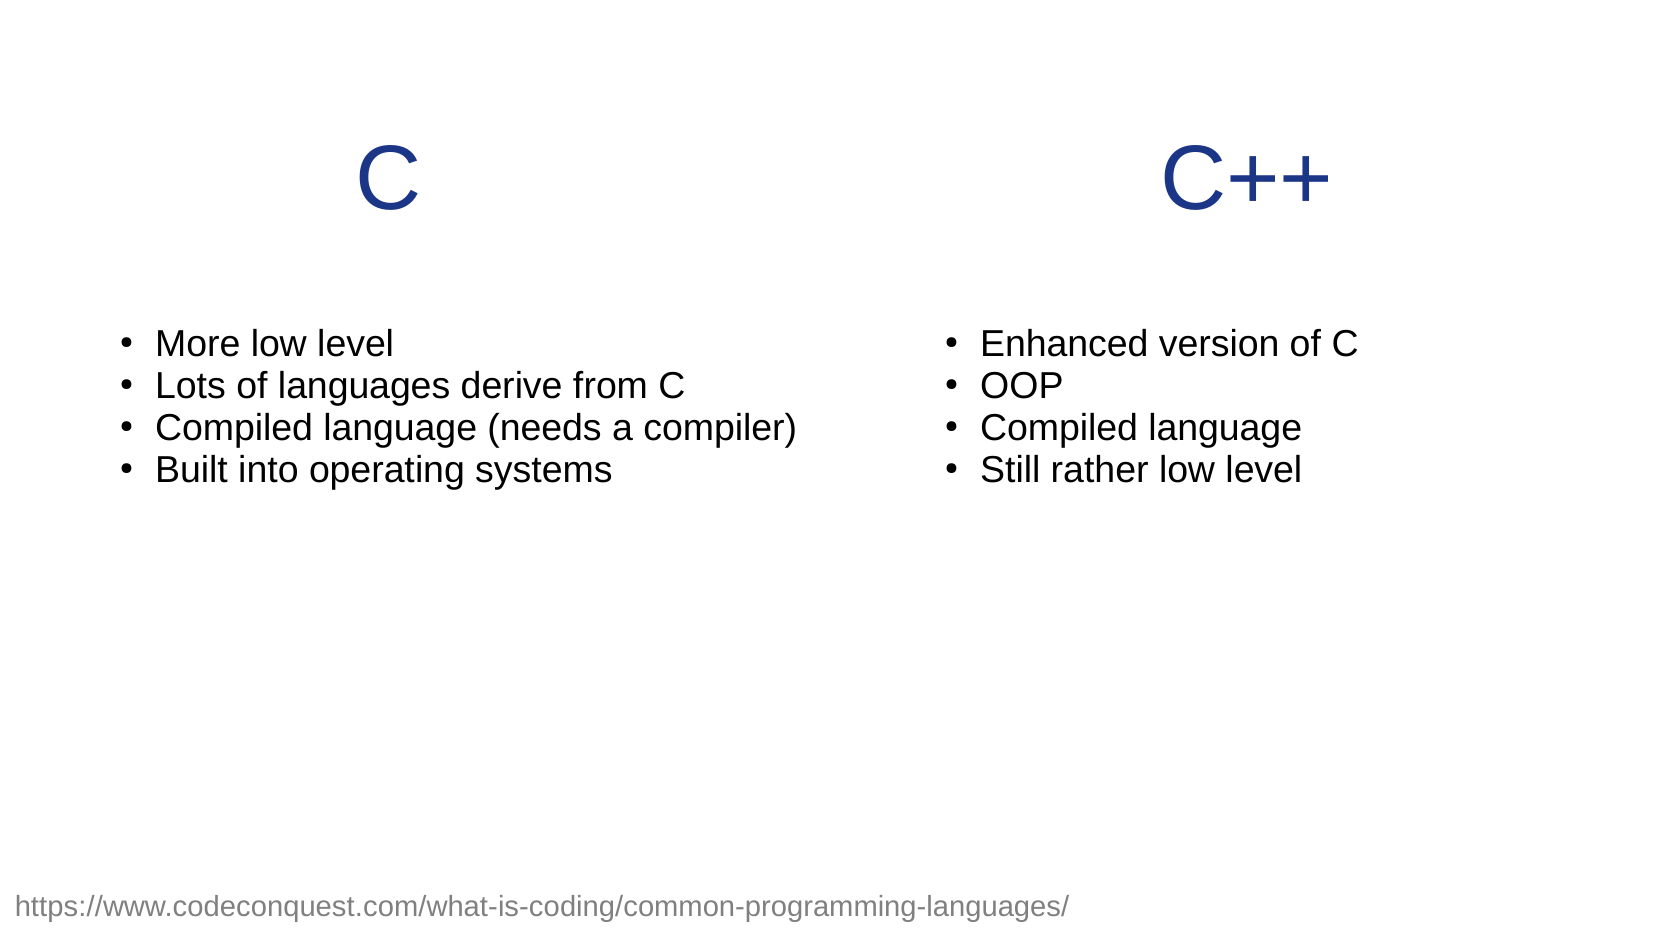

# C
C++
More low level
Lots of languages derive from C
Compiled language (needs a compiler)
Built into operating systems
Enhanced version of C
OOP
Compiled language
Still rather low level
https://www.codeconquest.com/what-is-coding/common-programming-languages/